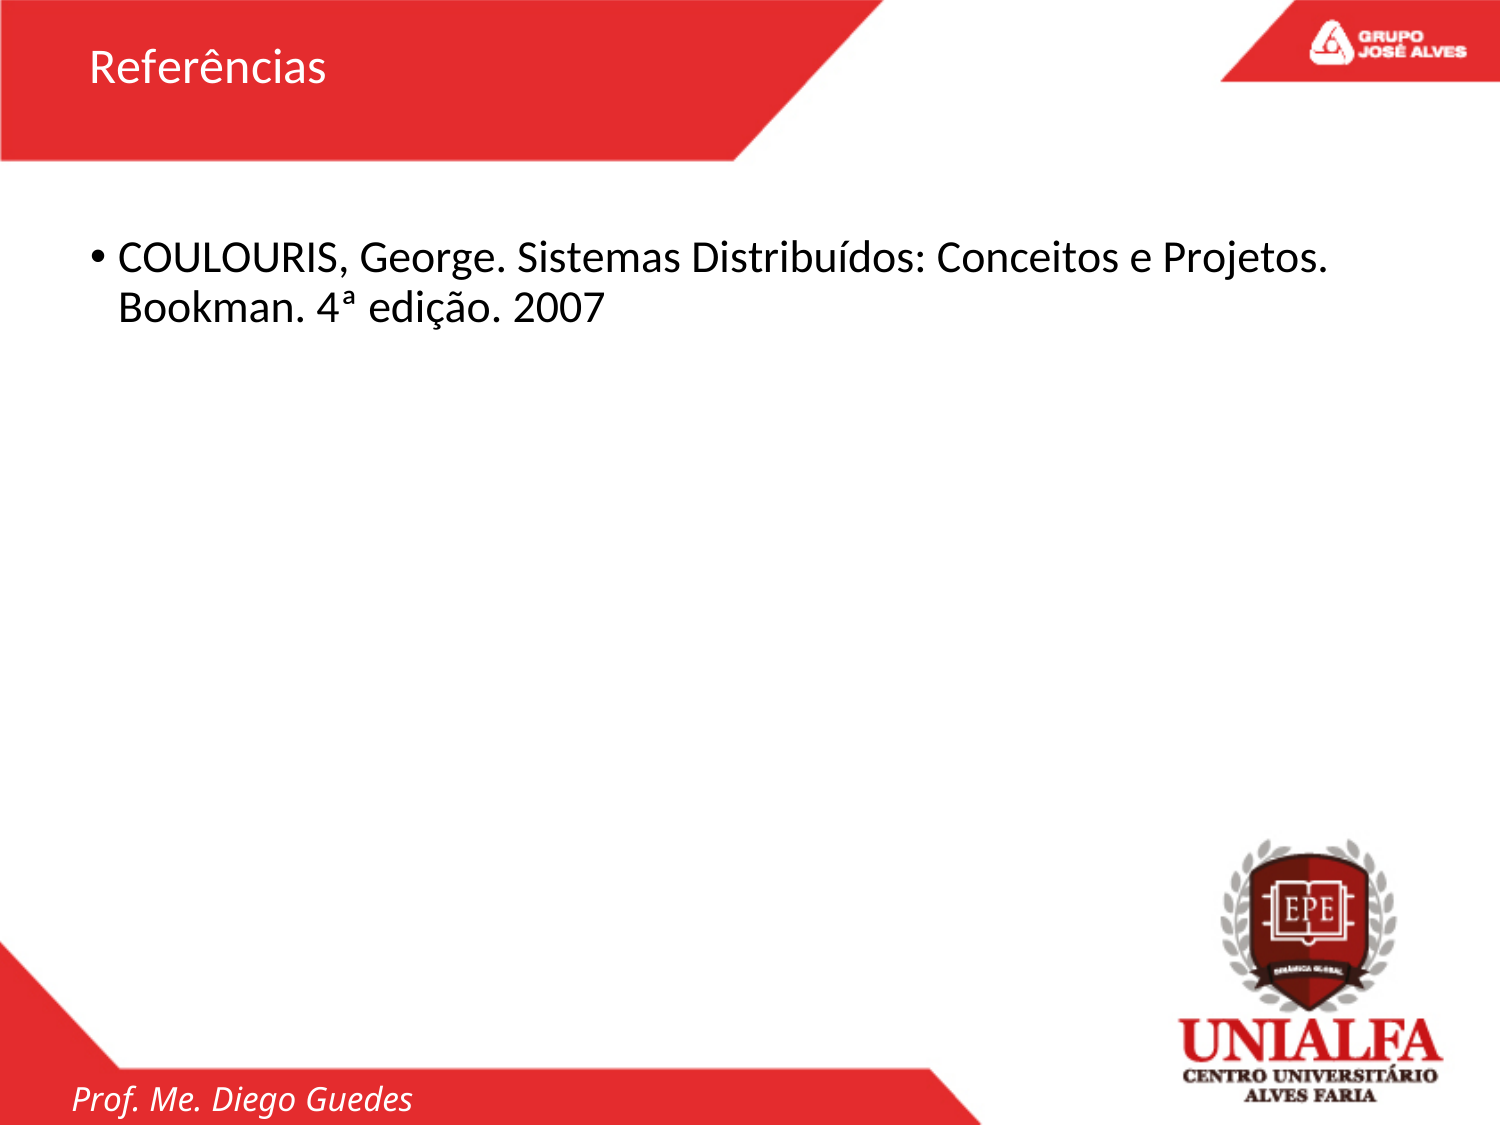

Referências
# COULOURIS, George. Sistemas Distribuídos: Conceitos e Projetos. Bookman. 4ª edição. 2007
Prof. Me. Diego Guedes